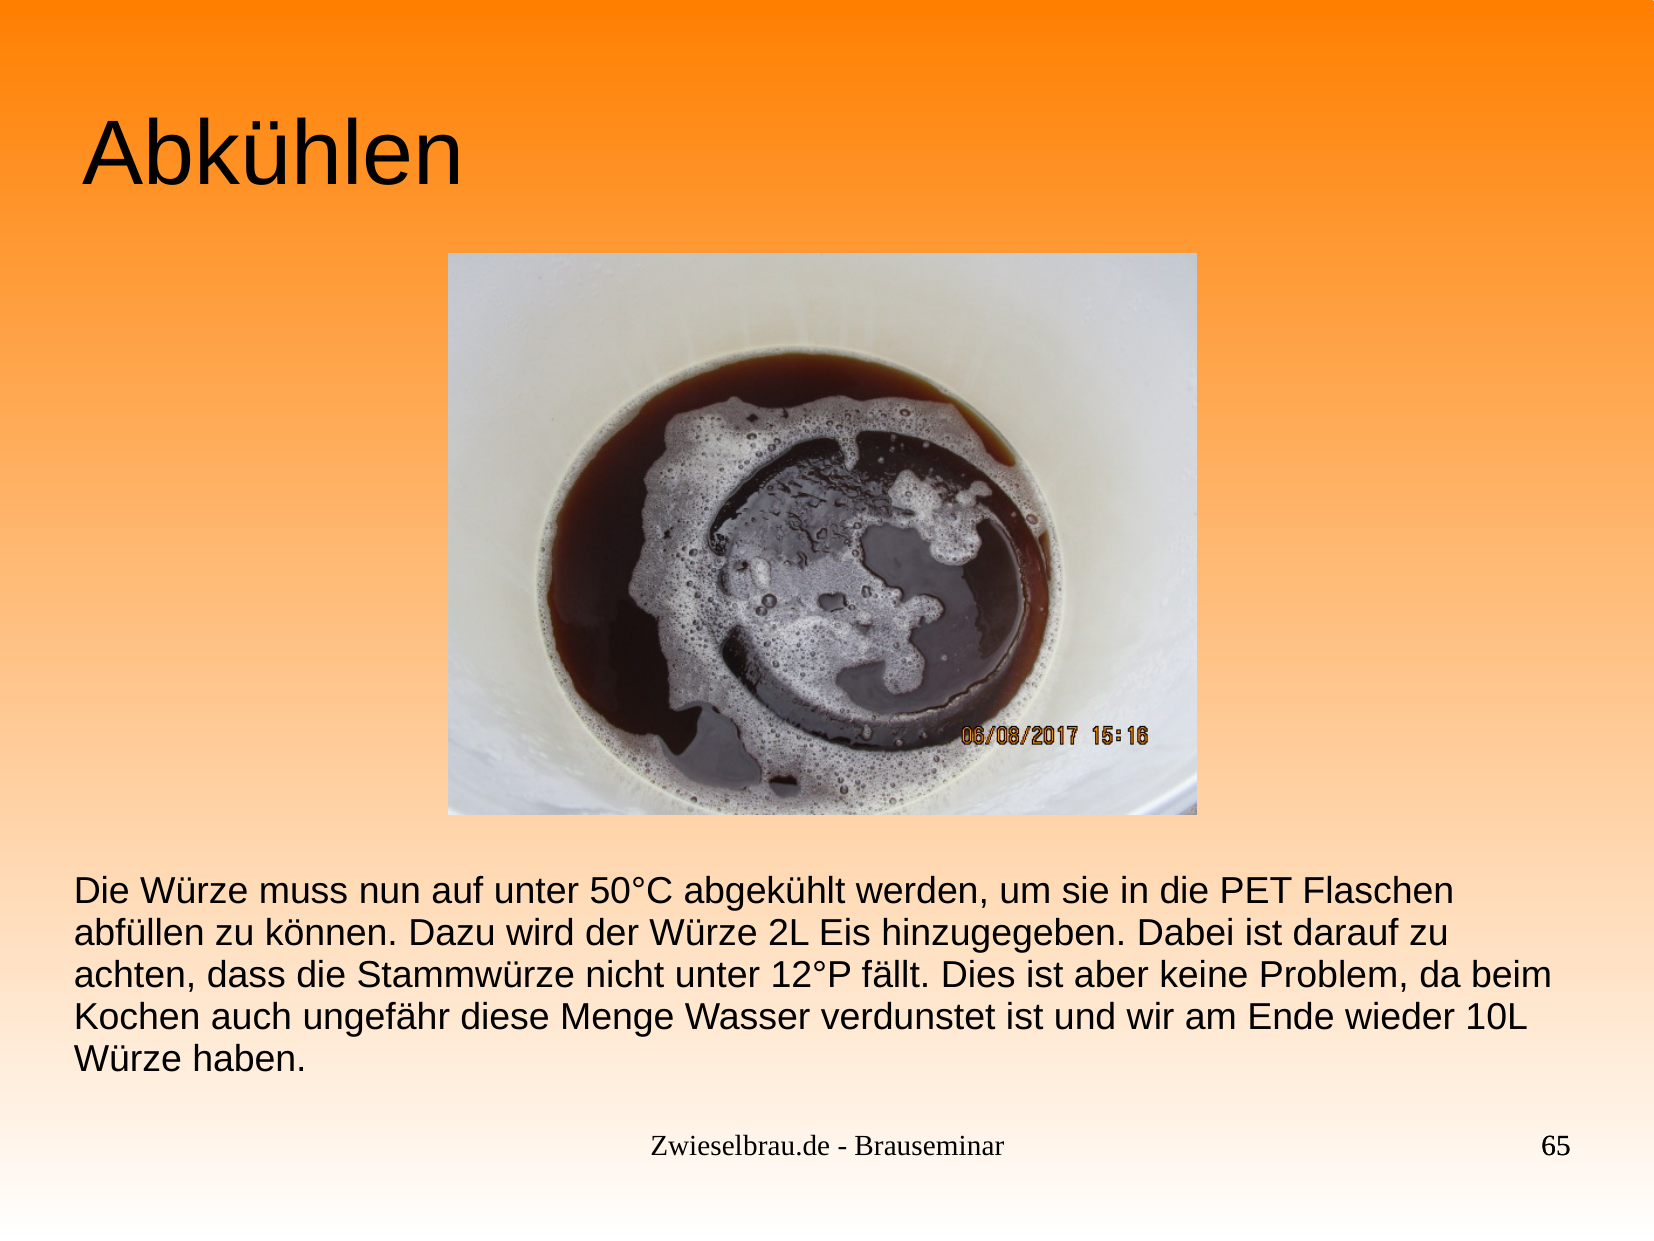

# Abkühlen
Die Würze muss nun auf unter 50°C abgekühlt werden, um sie in die PET Flaschen abfüllen zu können. Dazu wird der Würze 2L Eis hinzugegeben. Dabei ist darauf zu achten, dass die Stammwürze nicht unter 12°P fällt. Dies ist aber keine Problem, da beim Kochen auch ungefähr diese Menge Wasser verdunstet ist und wir am Ende wieder 10L Würze haben.
Zwieselbrau.de - Brauseminar
65